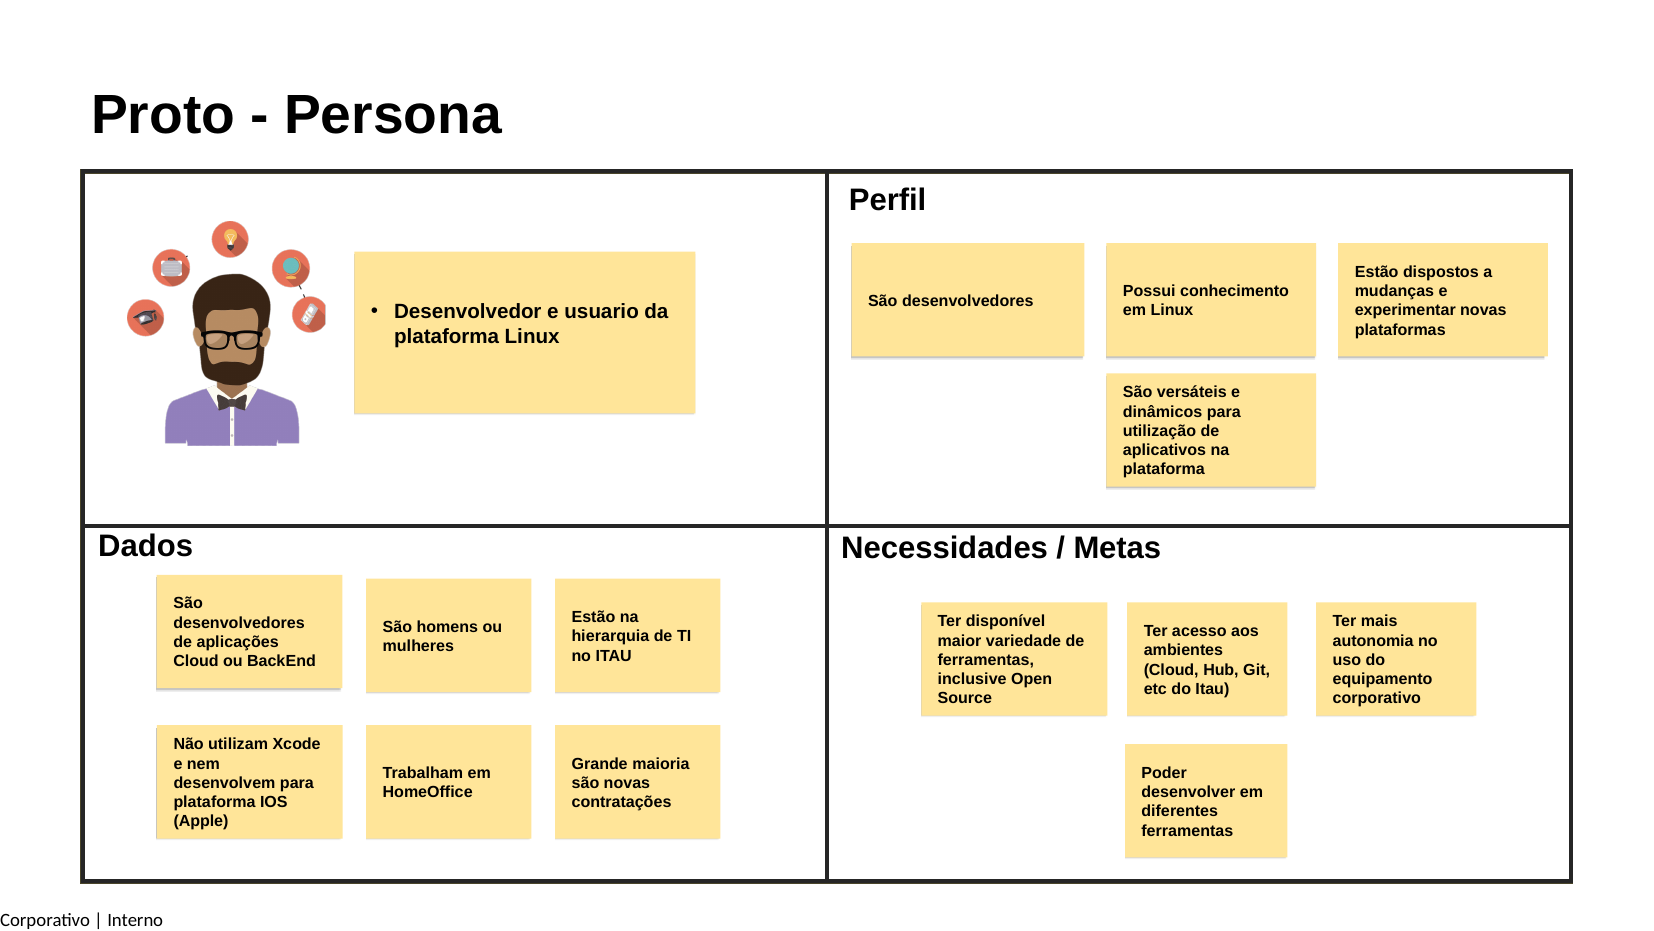

Proto - Persona
Perfil
São desenvolvedores
Possui conhecimento em Linux
Estão dispostos a mudanças e experimentar novas plataformas
Desenvolvedor e usuario da plataforma Linux
São versáteis e dinâmicos para utilização de aplicativos na plataforma
Dados
Necessidades / Metas
São desenvolvedores de aplicações Cloud ou BackEnd
São homens ou mulheres
Estão na hierarquia de TI no ITAU
Ter disponível maior variedade de ferramentas, inclusive Open Source
Ter acesso aos ambientes (Cloud, Hub, Git, etc do Itau)
Ter mais autonomia no uso do equipamento corporativo
Não utilizam Xcode e nem desenvolvem para plataforma IOS (Apple)
Trabalham em HomeOffice
Grande maioria são novas contratações
Poder desenvolver em diferentes ferramentas